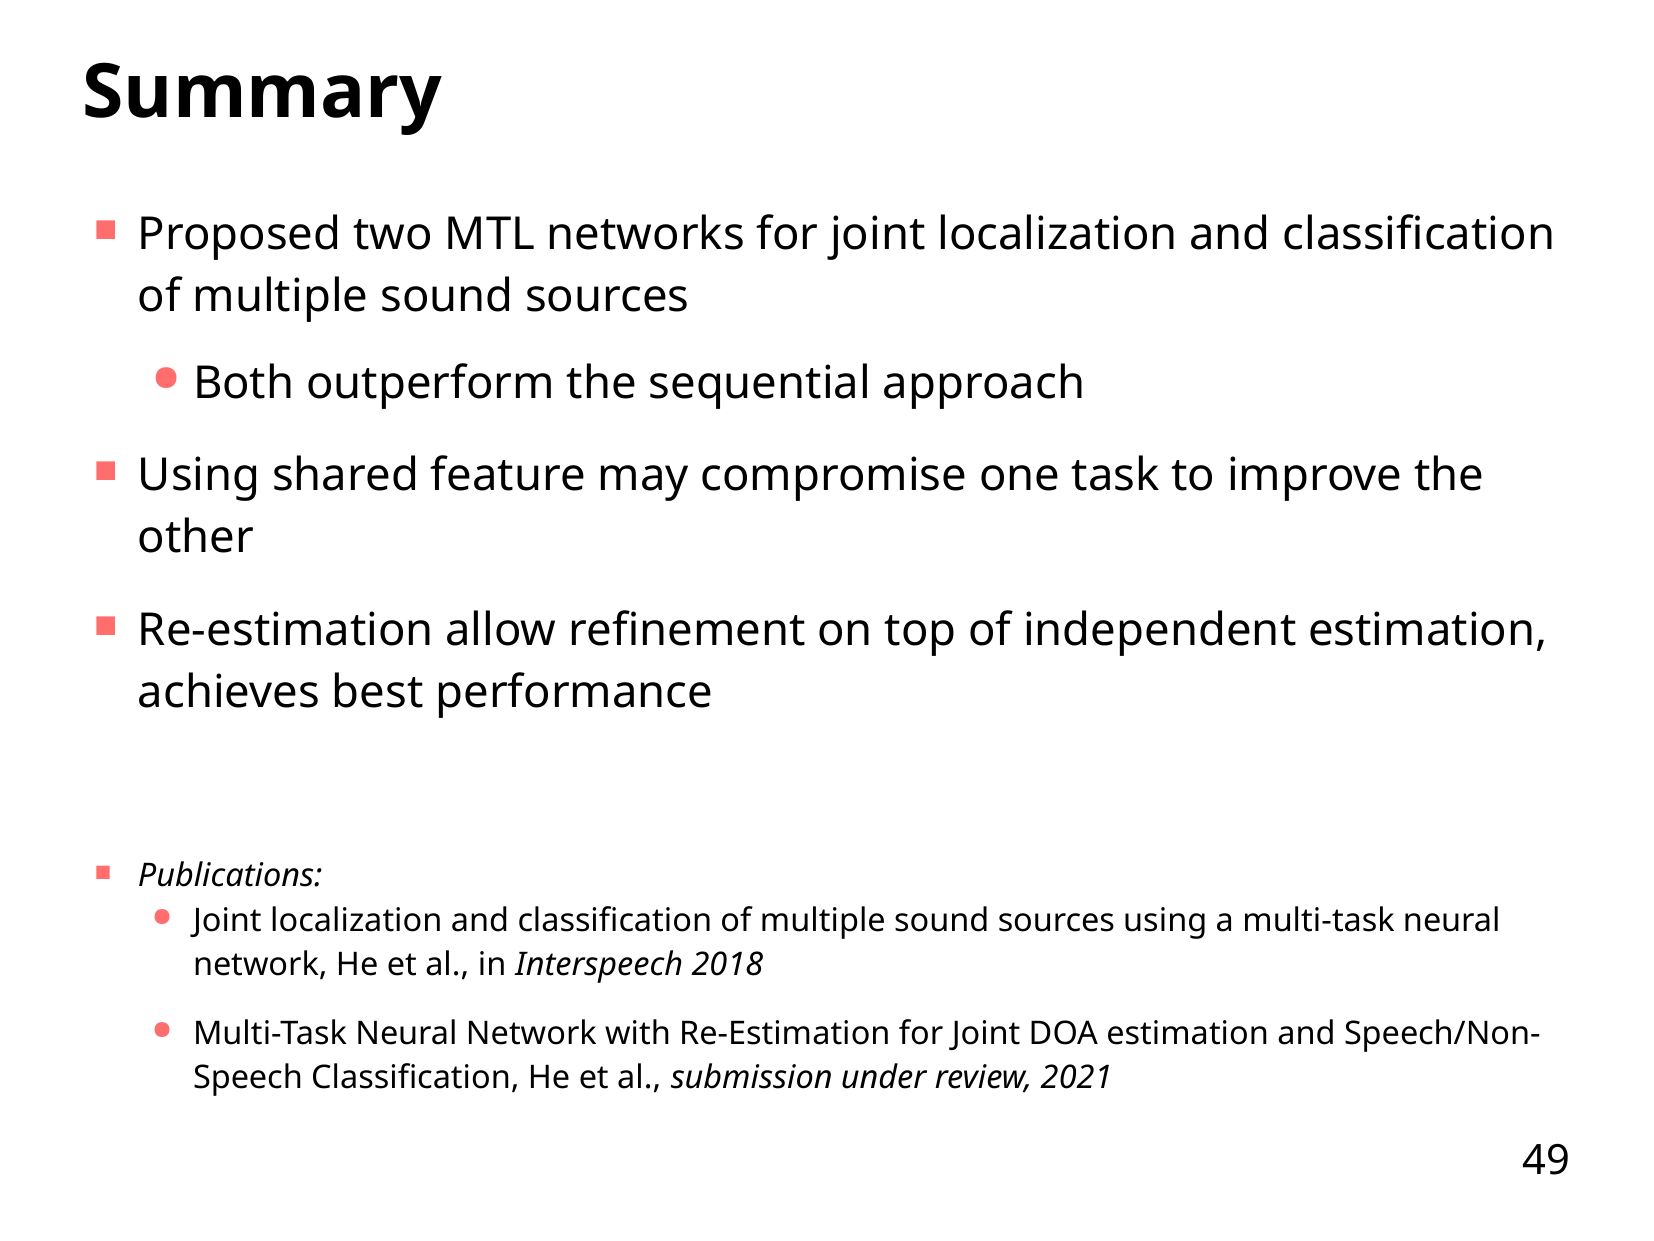

# Summary
Proposed two MTL networks for joint localization and classification of multiple sound sources
Both outperform the sequential approach
Using shared feature may compromise one task to improve the other
Re-estimation allow refinement on top of independent estimation, achieves best performance
Publications:
Joint localization and classification of multiple sound sources using a multi-task neural network, He et al., in Interspeech 2018
Multi-Task Neural Network with Re-Estimation for Joint DOA estimation and Speech/Non-Speech Classification, He et al., submission under review, 2021
49